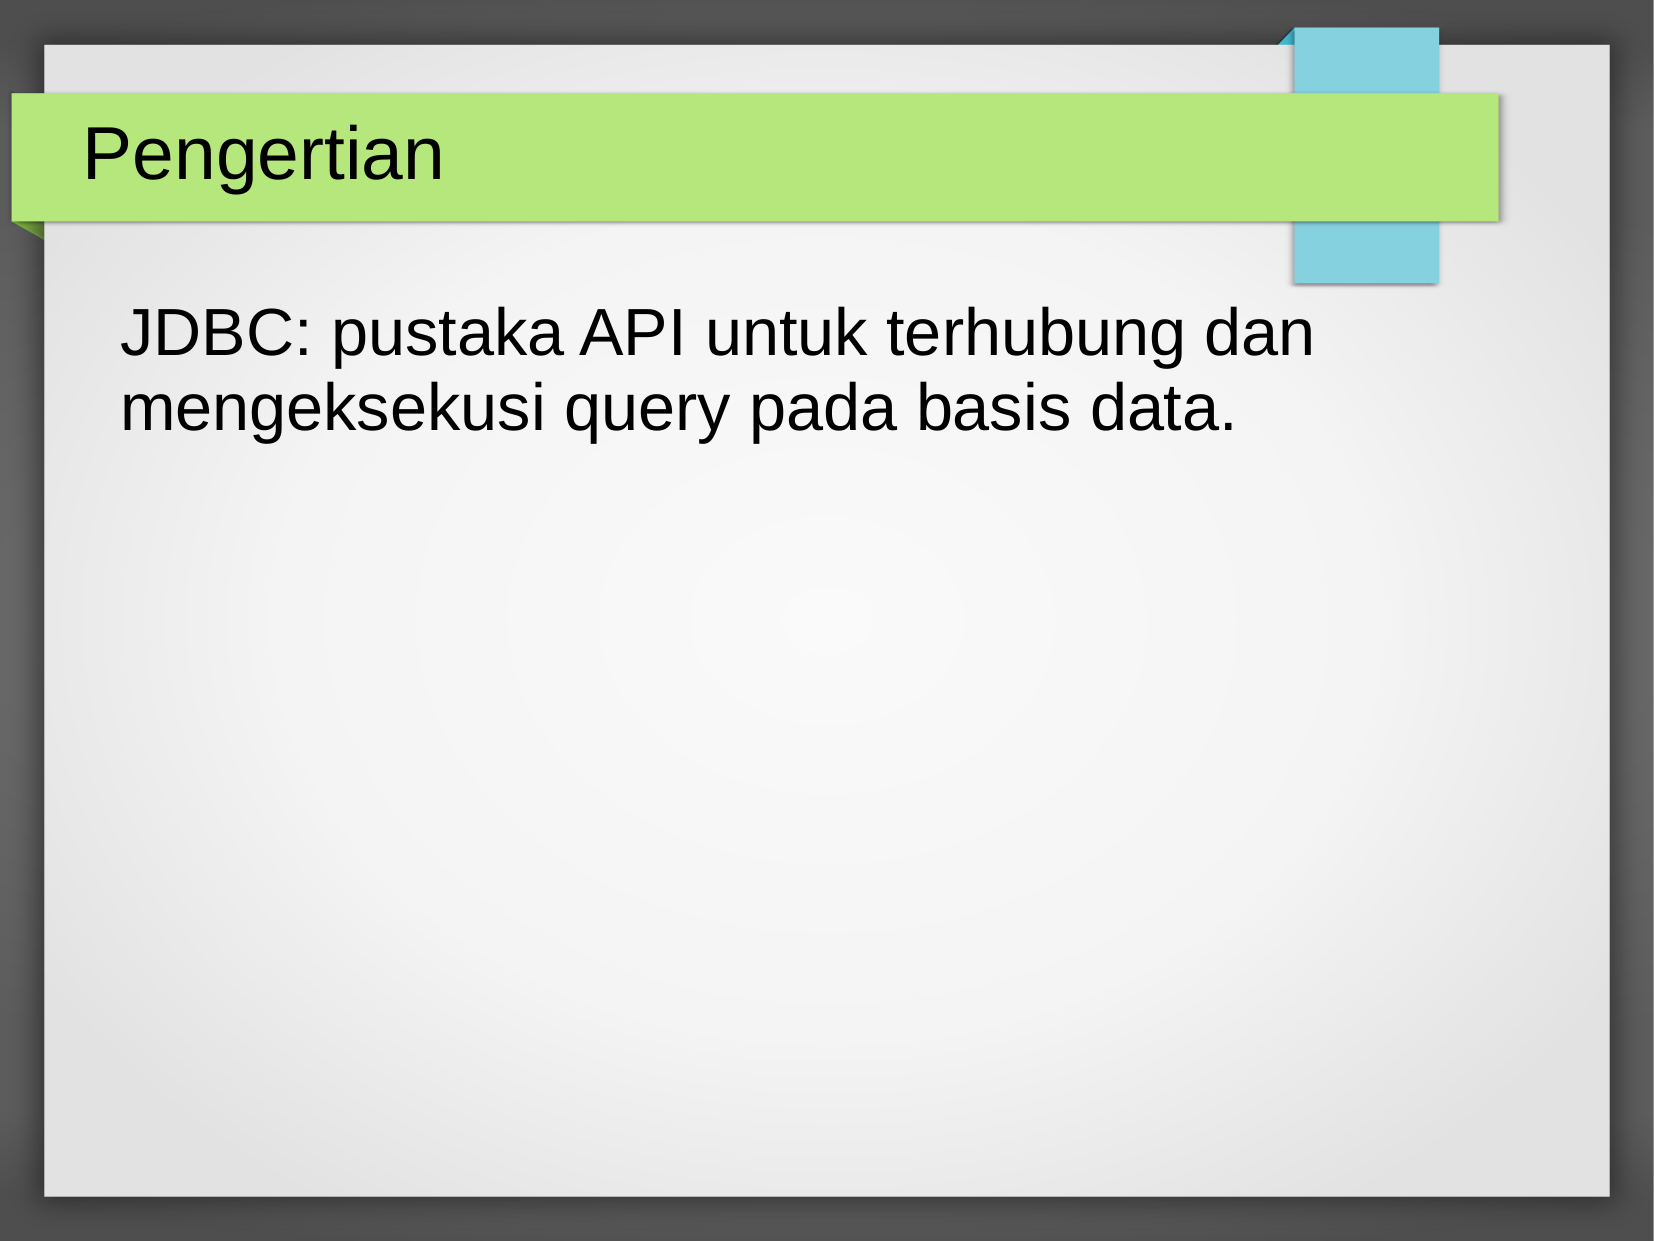

# Pengertian
JDBC: pustaka API untuk terhubung dan mengeksekusi query pada basis data.